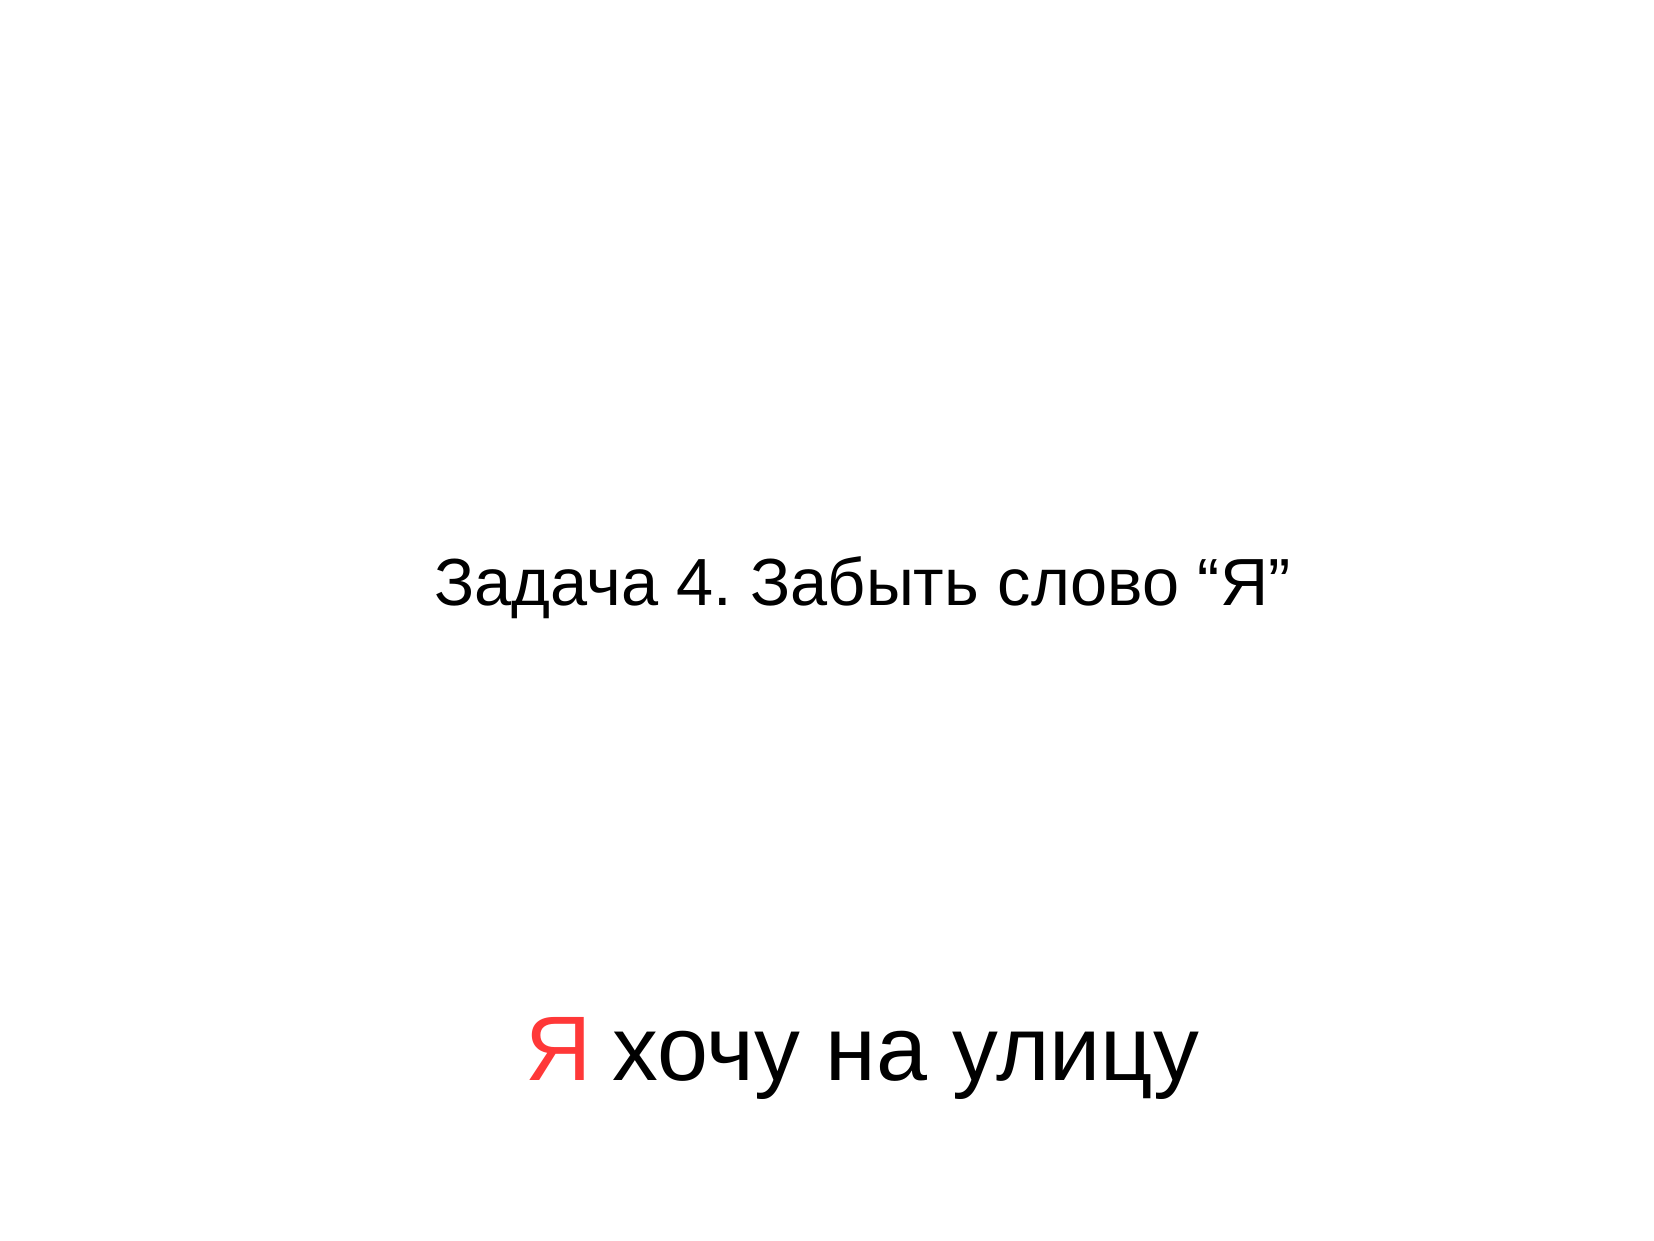

Задача 4. Забыть слово “Я”
Я
 хочу на улицу